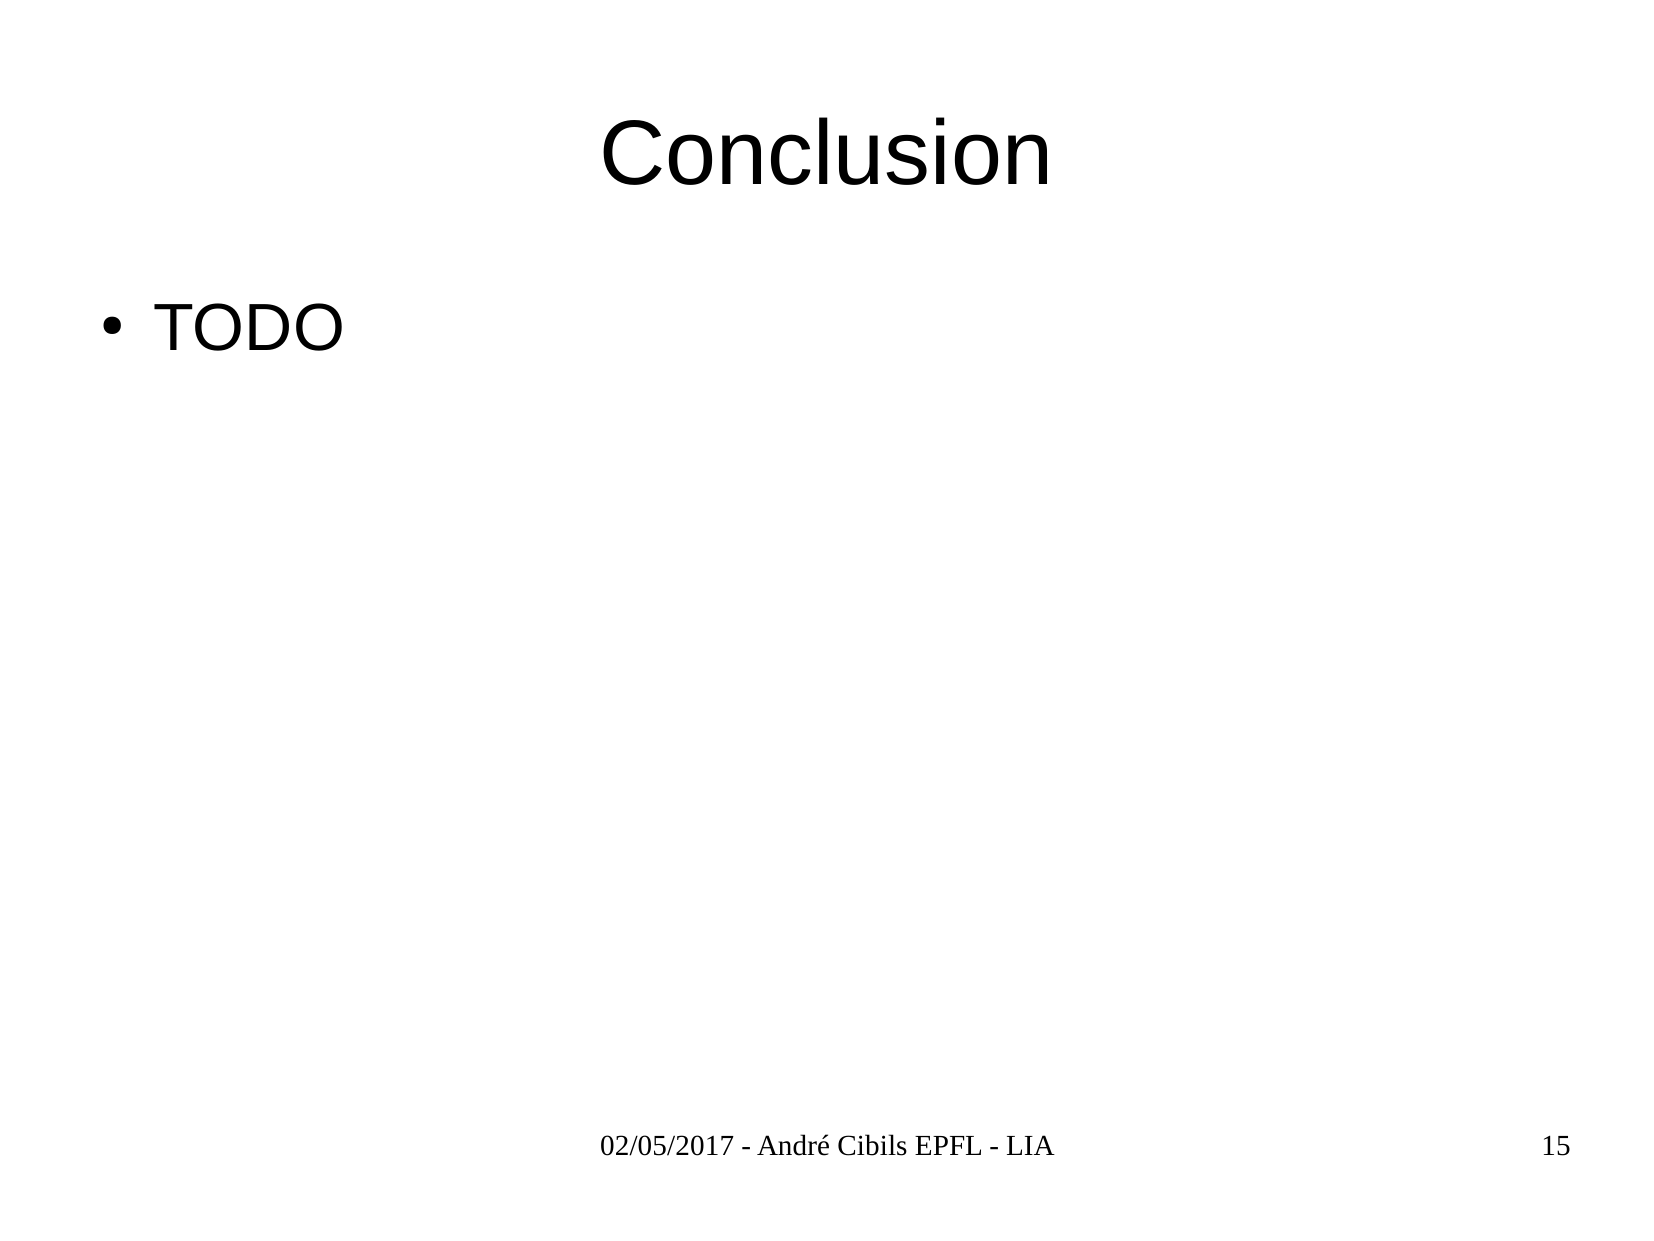

# Conclusion
TODO
02/05/2017 - André Cibils EPFL - LIA
15